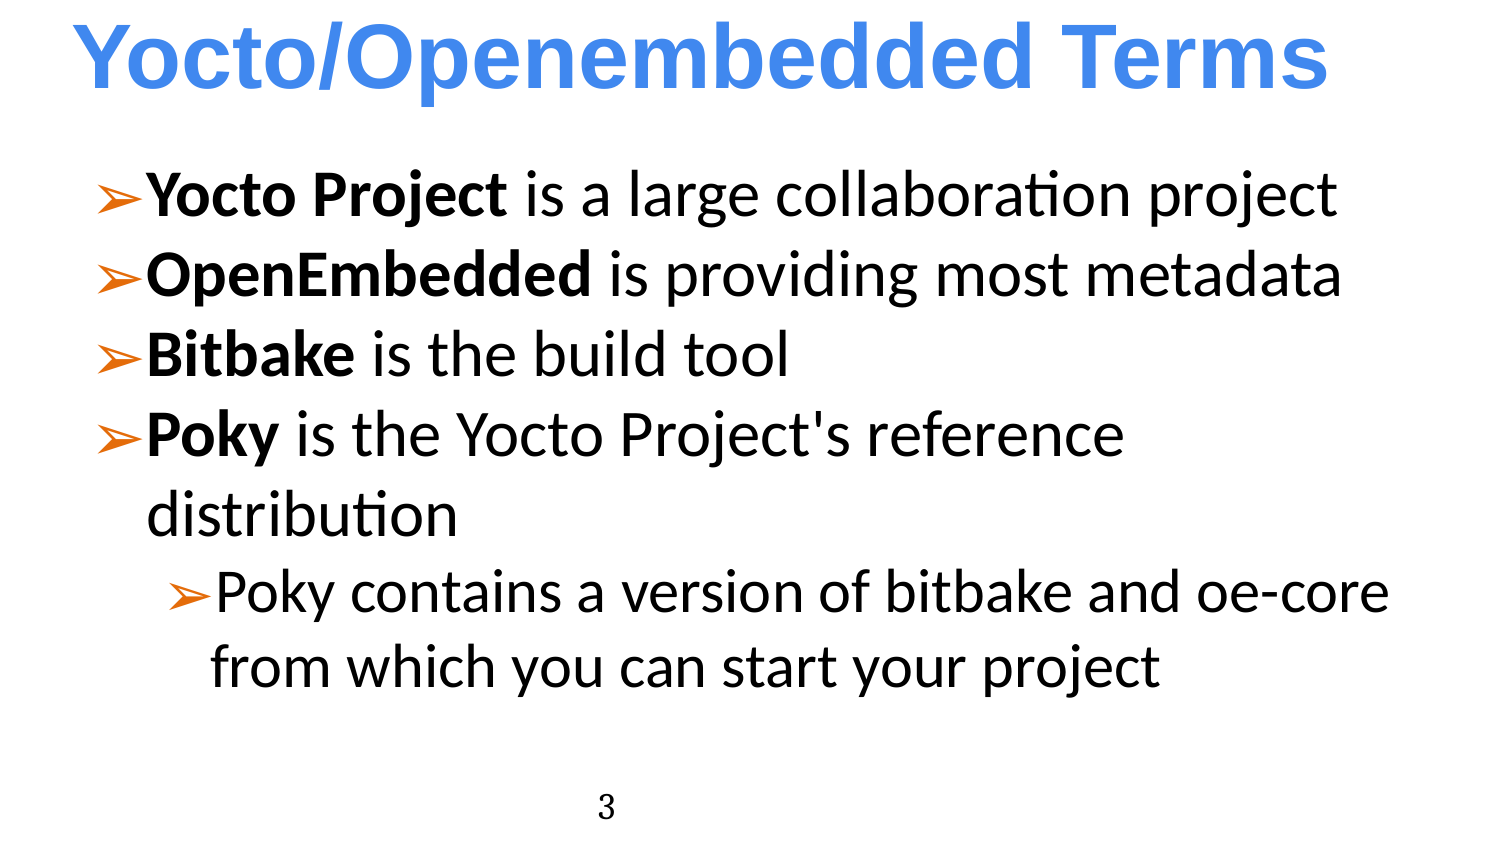

Yocto/Openembedded Terms
Yocto Project is a large collaboration project
OpenEmbedded is providing most metadata
Bitbake is the build tool
Poky is the Yocto Project's reference distribution
Poky contains a version of bitbake and oe-core from which you can start your project